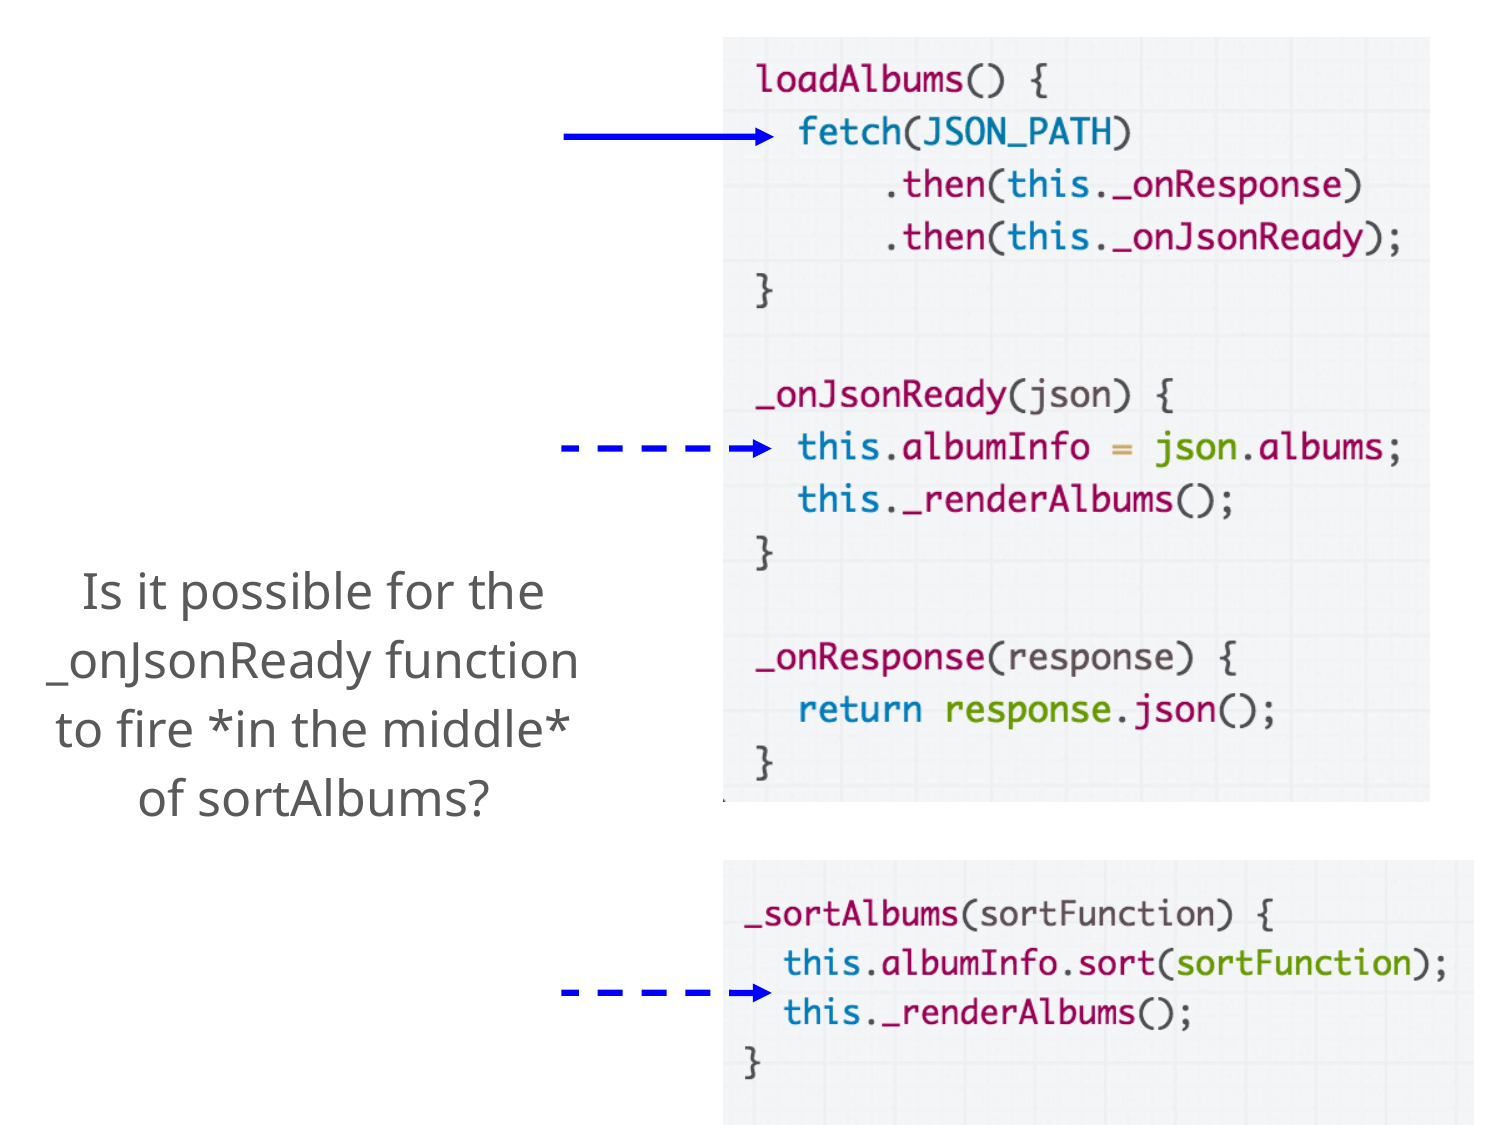

# Is it possible for the _onJsonReady function to fire *in the middle* of sortAlbums?